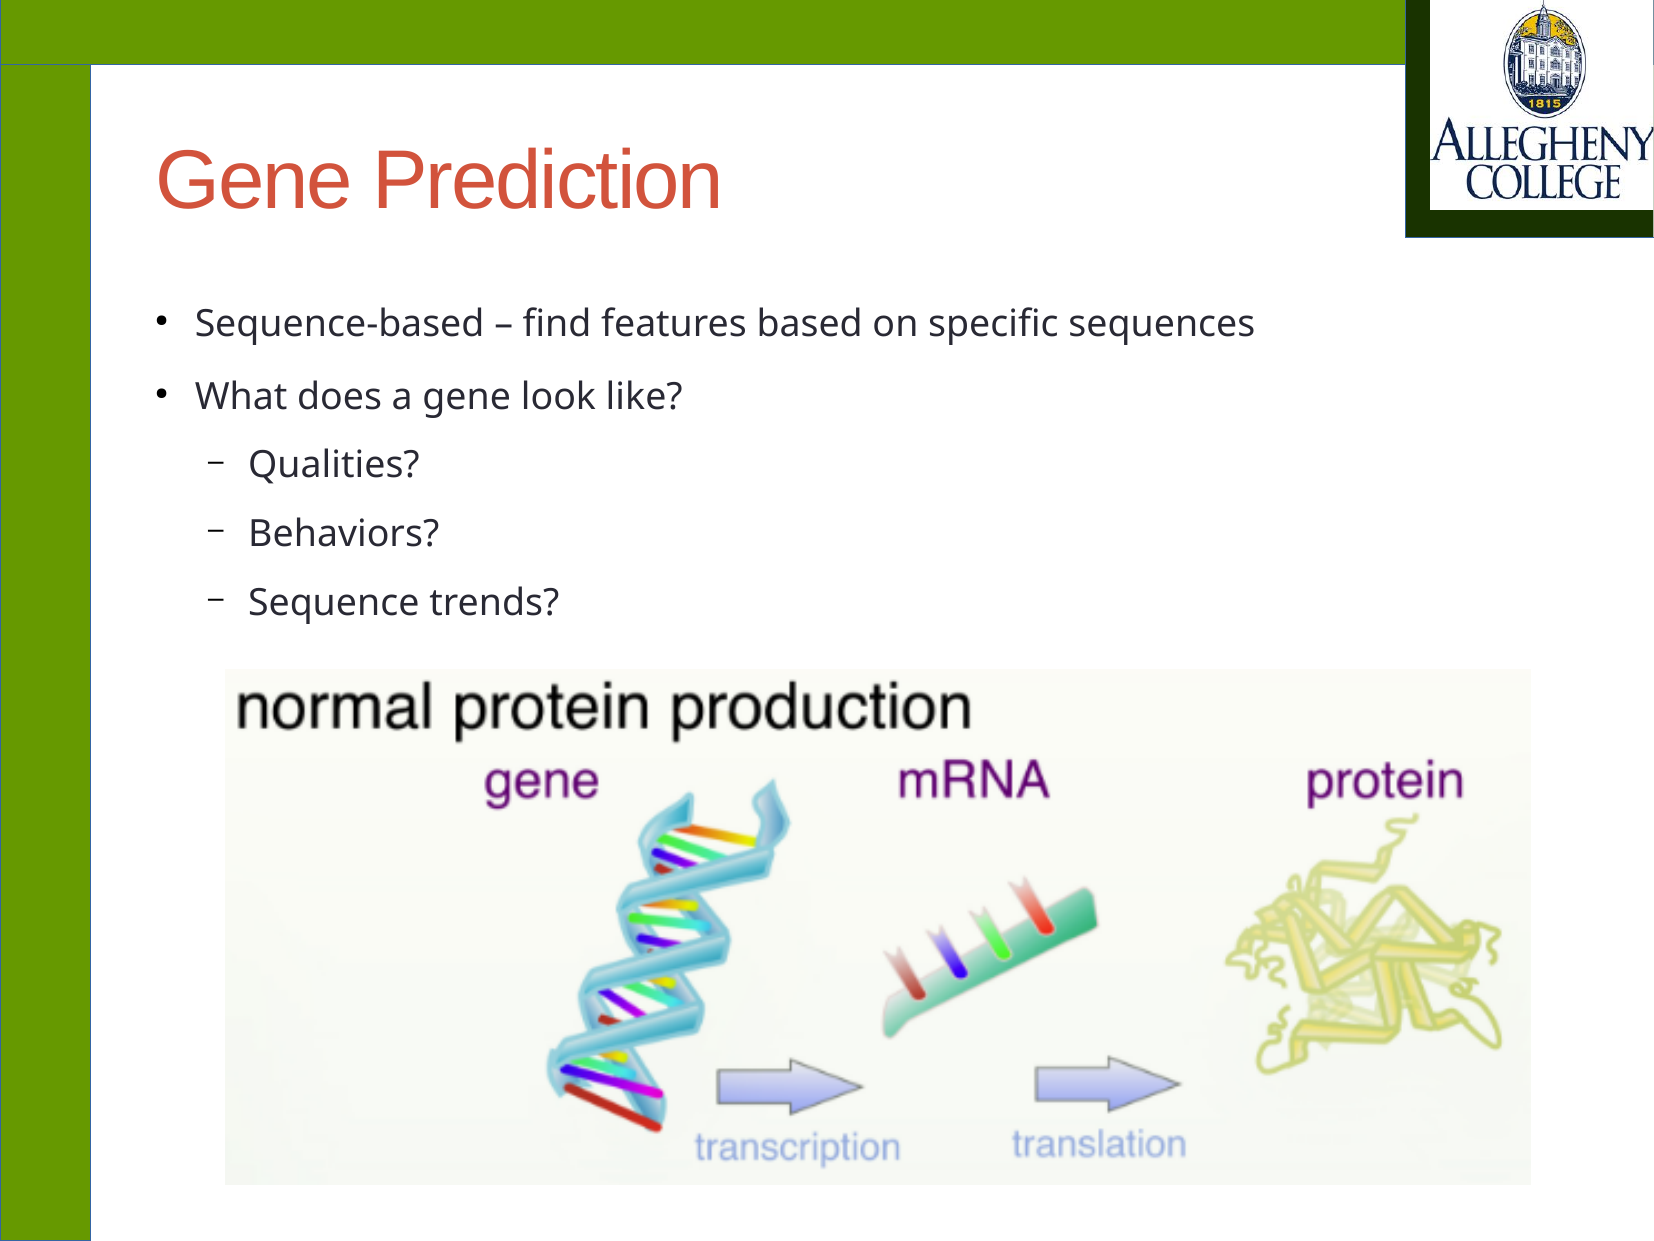

Gene Prediction
# Sequence-based – find features based on specific sequences
What does a gene look like?
Qualities?
Behaviors?
Sequence trends?